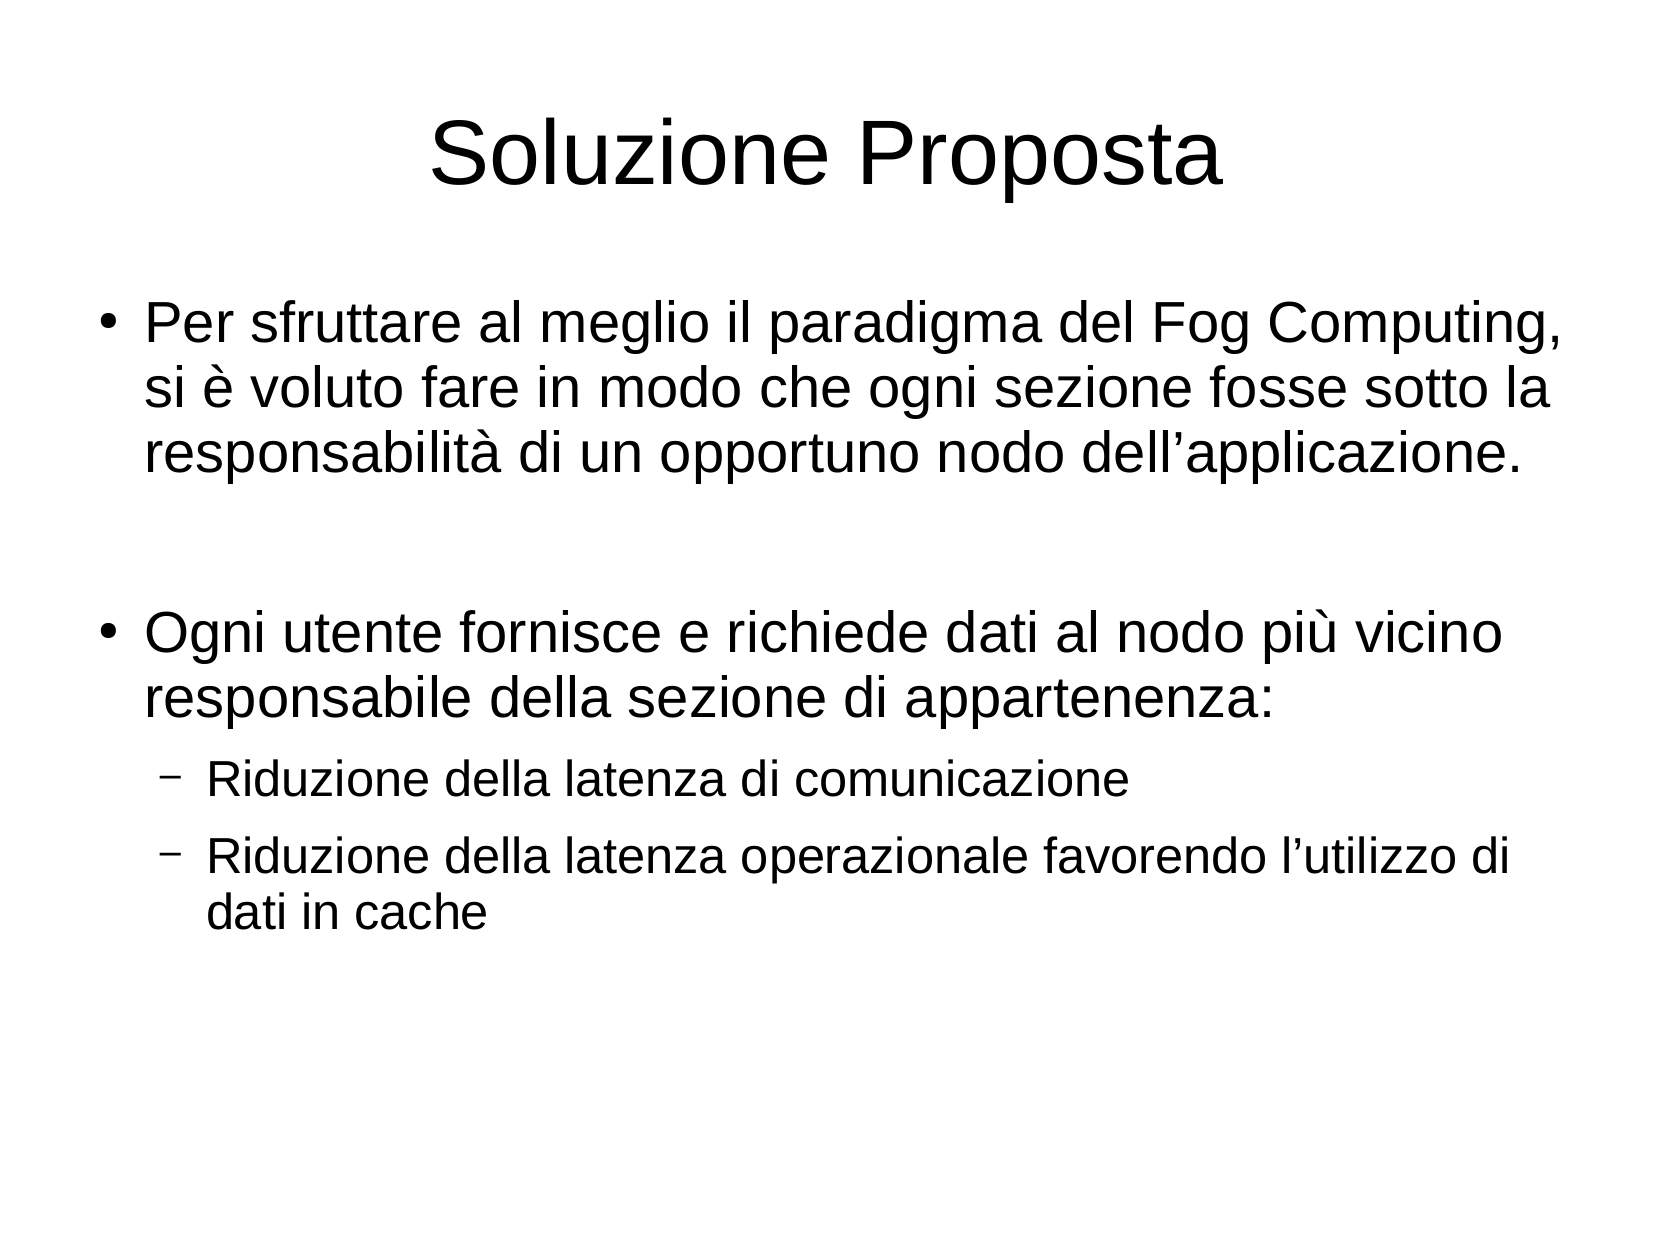

# Soluzione Proposta
Per sfruttare al meglio il paradigma del Fog Computing, si è voluto fare in modo che ogni sezione fosse sotto la responsabilità di un opportuno nodo dell’applicazione.
Ogni utente fornisce e richiede dati al nodo più vicino responsabile della sezione di appartenenza:
Riduzione della latenza di comunicazione
Riduzione della latenza operazionale favorendo l’utilizzo di dati in cache